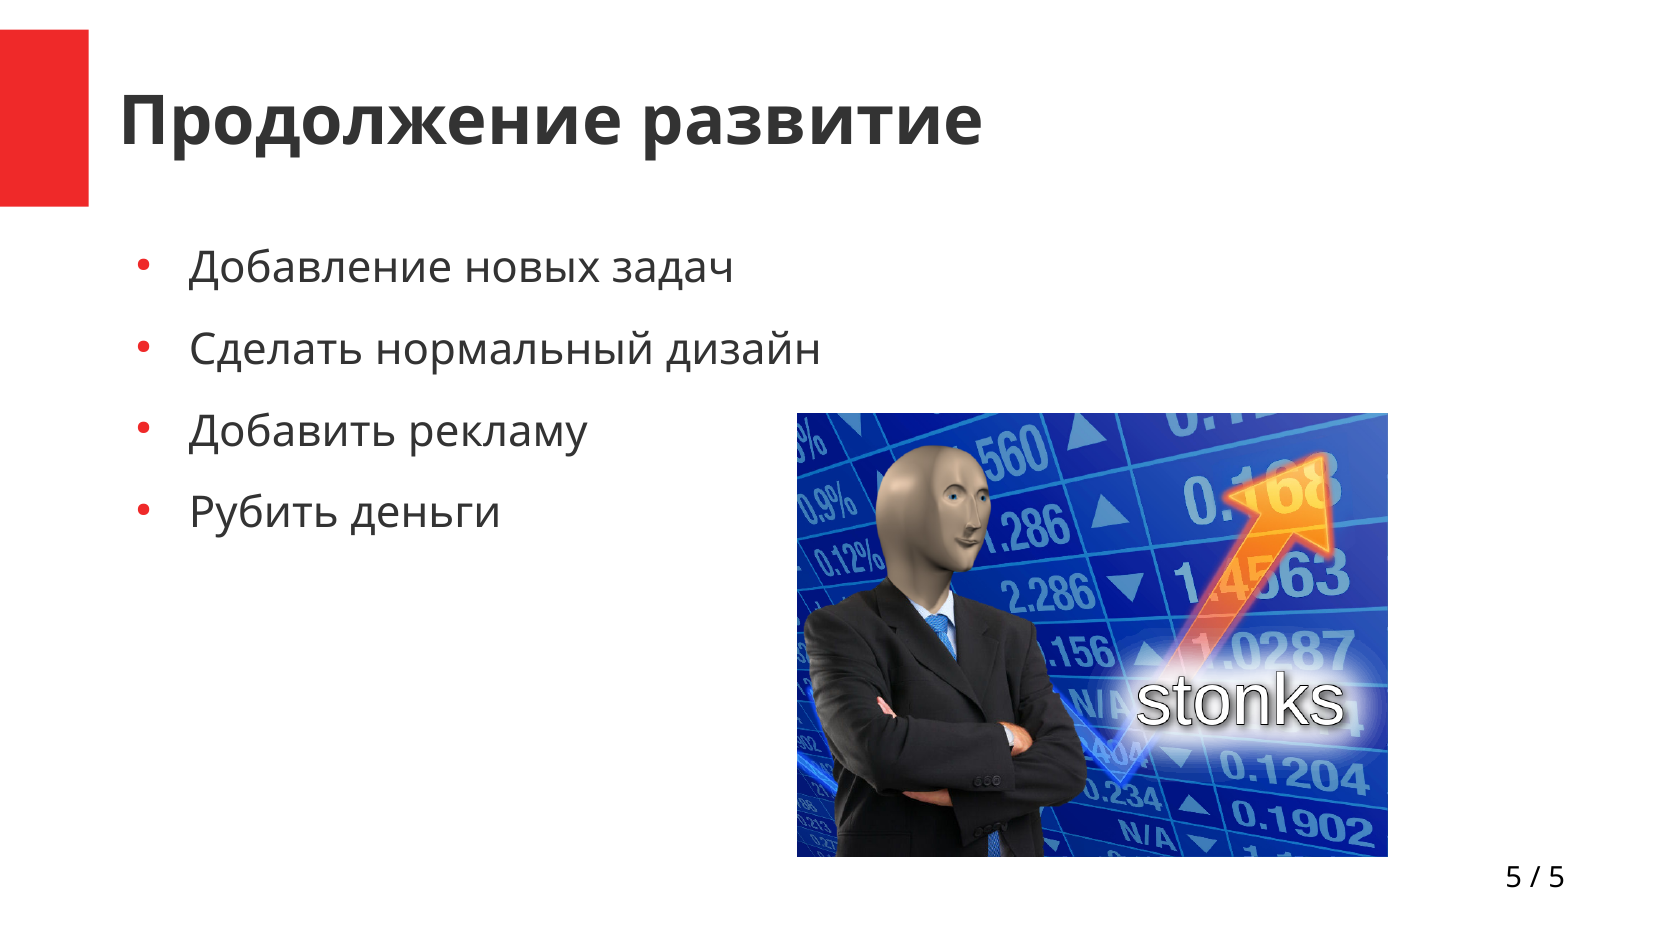

# Продолжение развитие
Добавление новых задач
Сделать нормальный дизайн
Добавить рекламу
Рубить деньги
5